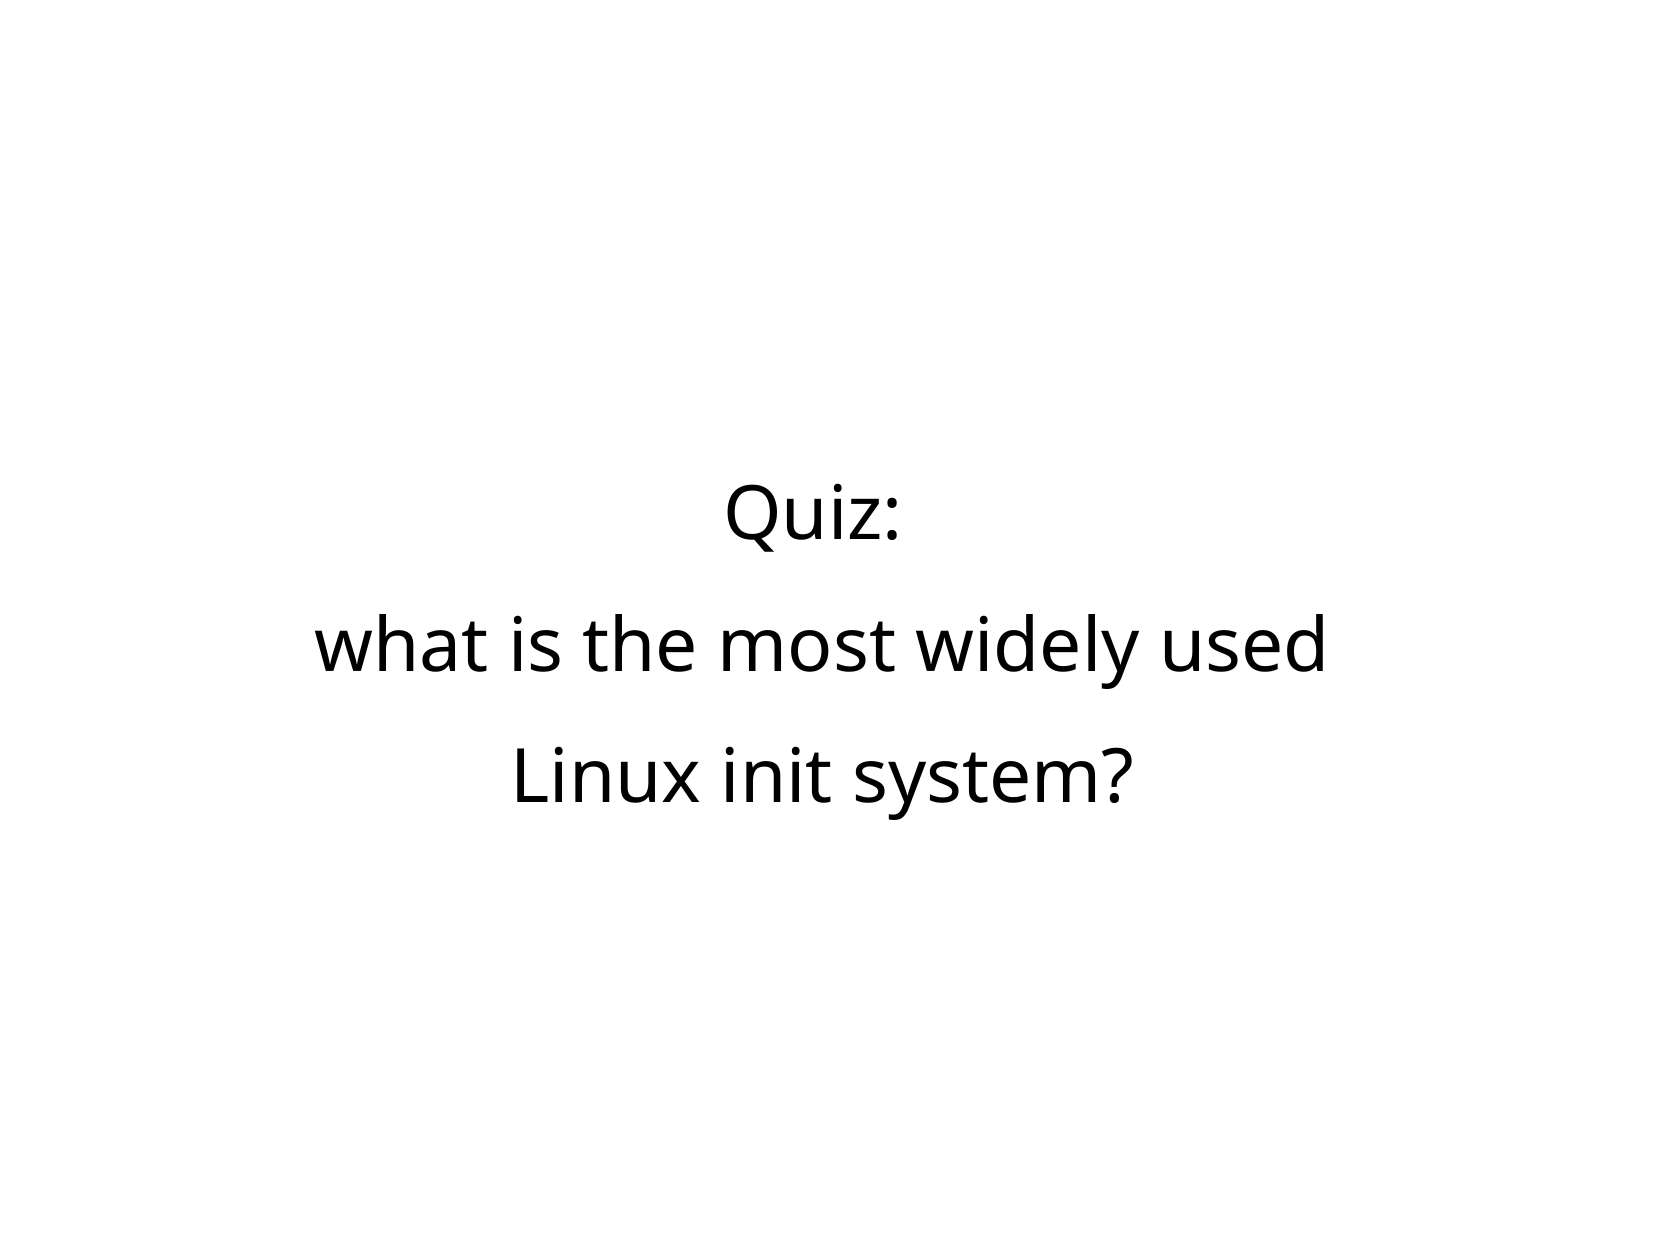

# Quiz:
what is the most widely used
Linux init system?